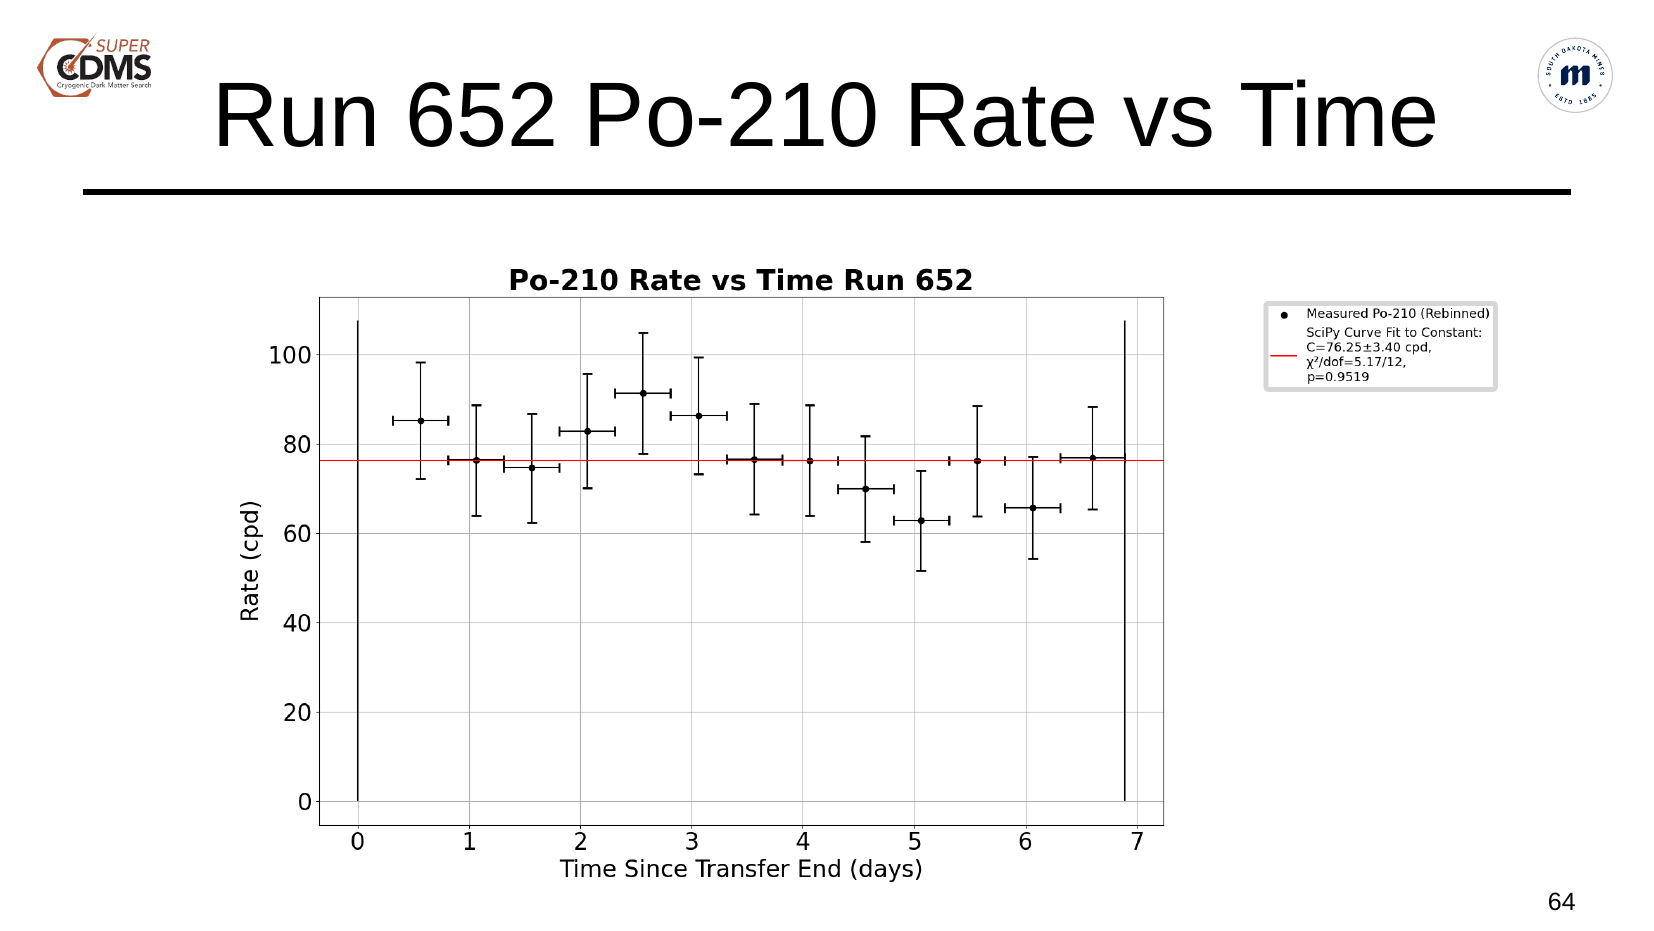

# Run 652 Po-210 Rate vs Time